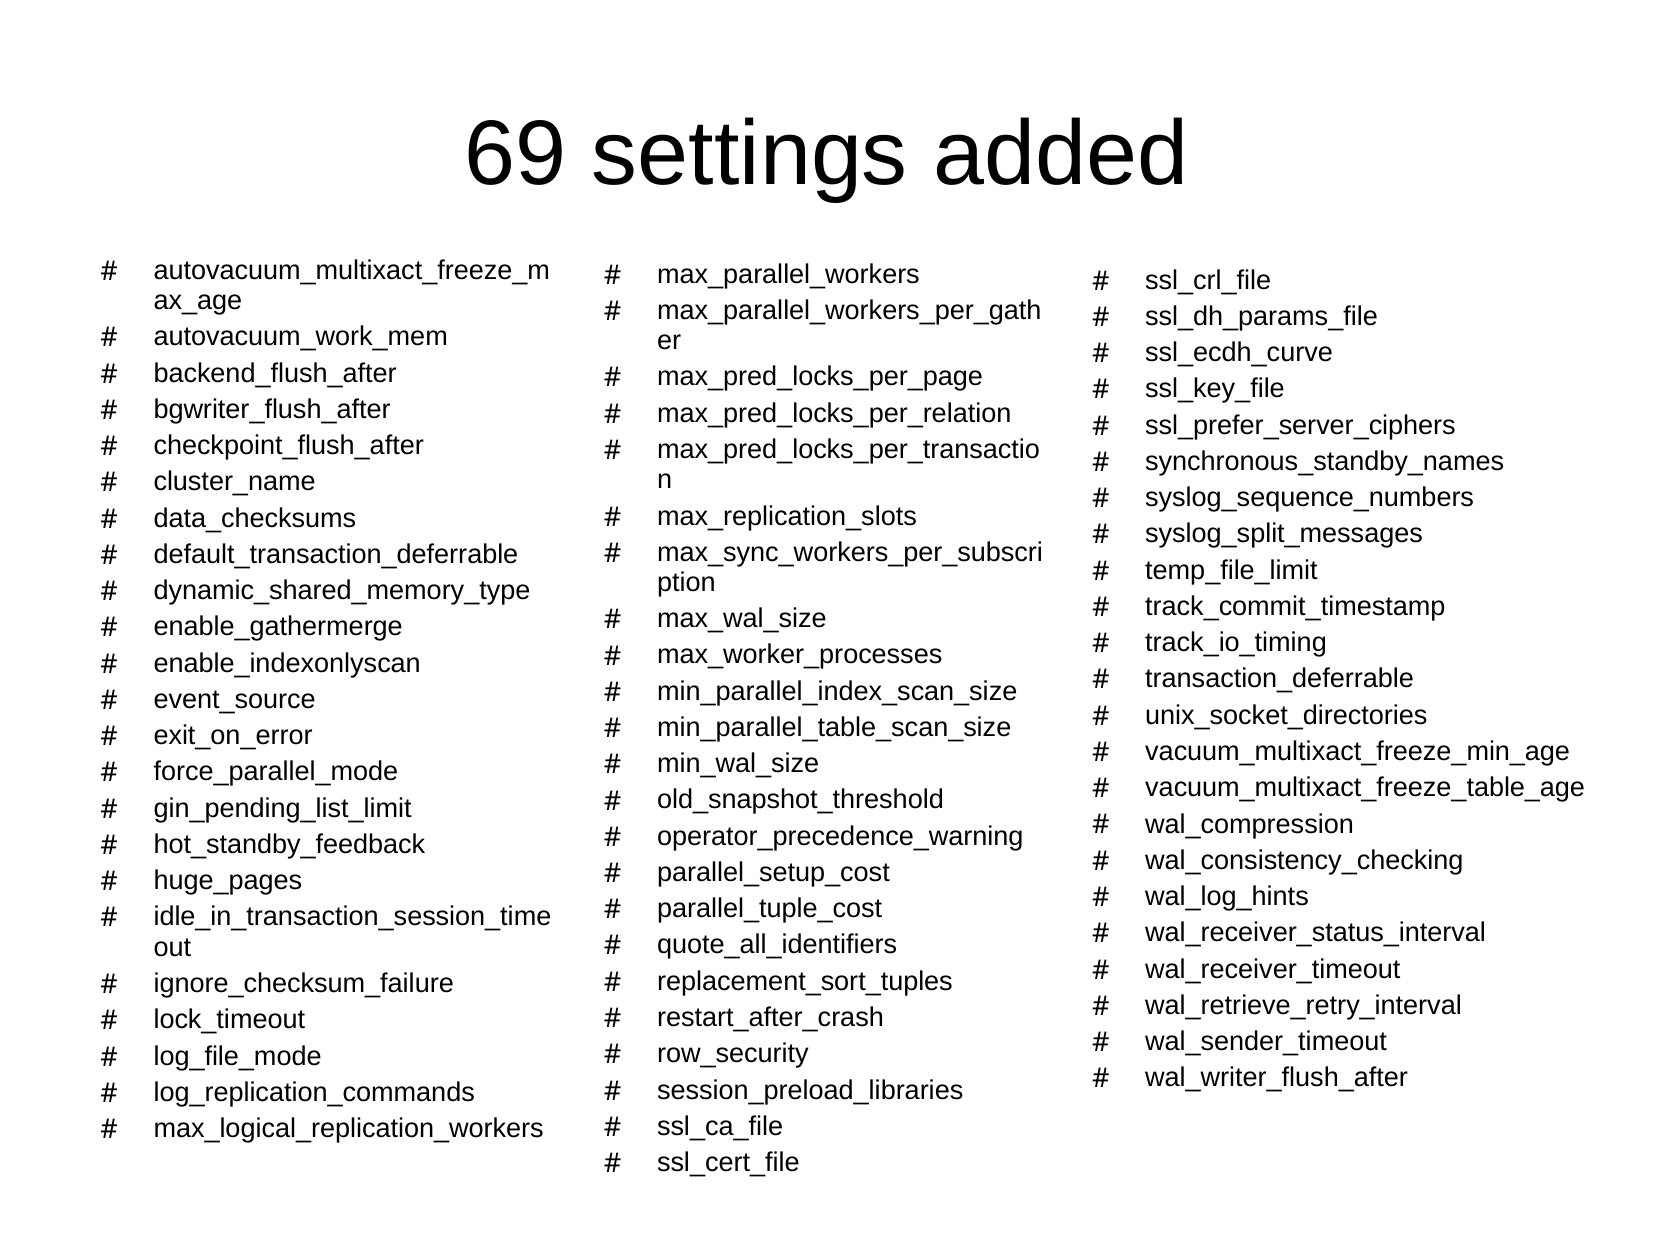

# 69 settings added
autovacuum_multixact_freeze_max_age
autovacuum_work_mem
backend_flush_after
bgwriter_flush_after
checkpoint_flush_after
cluster_name
data_checksums
default_transaction_deferrable
dynamic_shared_memory_type
enable_gathermerge
enable_indexonlyscan
event_source
exit_on_error
force_parallel_mode
gin_pending_list_limit
hot_standby_feedback
huge_pages
idle_in_transaction_session_timeout
ignore_checksum_failure
lock_timeout
log_file_mode
log_replication_commands
max_logical_replication_workers
max_parallel_workers
max_parallel_workers_per_gather
max_pred_locks_per_page
max_pred_locks_per_relation
max_pred_locks_per_transaction
max_replication_slots
max_sync_workers_per_subscription
max_wal_size
max_worker_processes
min_parallel_index_scan_size
min_parallel_table_scan_size
min_wal_size
old_snapshot_threshold
operator_precedence_warning
parallel_setup_cost
parallel_tuple_cost
quote_all_identifiers
replacement_sort_tuples
restart_after_crash
row_security
session_preload_libraries
ssl_ca_file
ssl_cert_file
ssl_crl_file
ssl_dh_params_file
ssl_ecdh_curve
ssl_key_file
ssl_prefer_server_ciphers
synchronous_standby_names
syslog_sequence_numbers
syslog_split_messages
temp_file_limit
track_commit_timestamp
track_io_timing
transaction_deferrable
unix_socket_directories
vacuum_multixact_freeze_min_age
vacuum_multixact_freeze_table_age
wal_compression
wal_consistency_checking
wal_log_hints
wal_receiver_status_interval
wal_receiver_timeout
wal_retrieve_retry_interval
wal_sender_timeout
wal_writer_flush_after